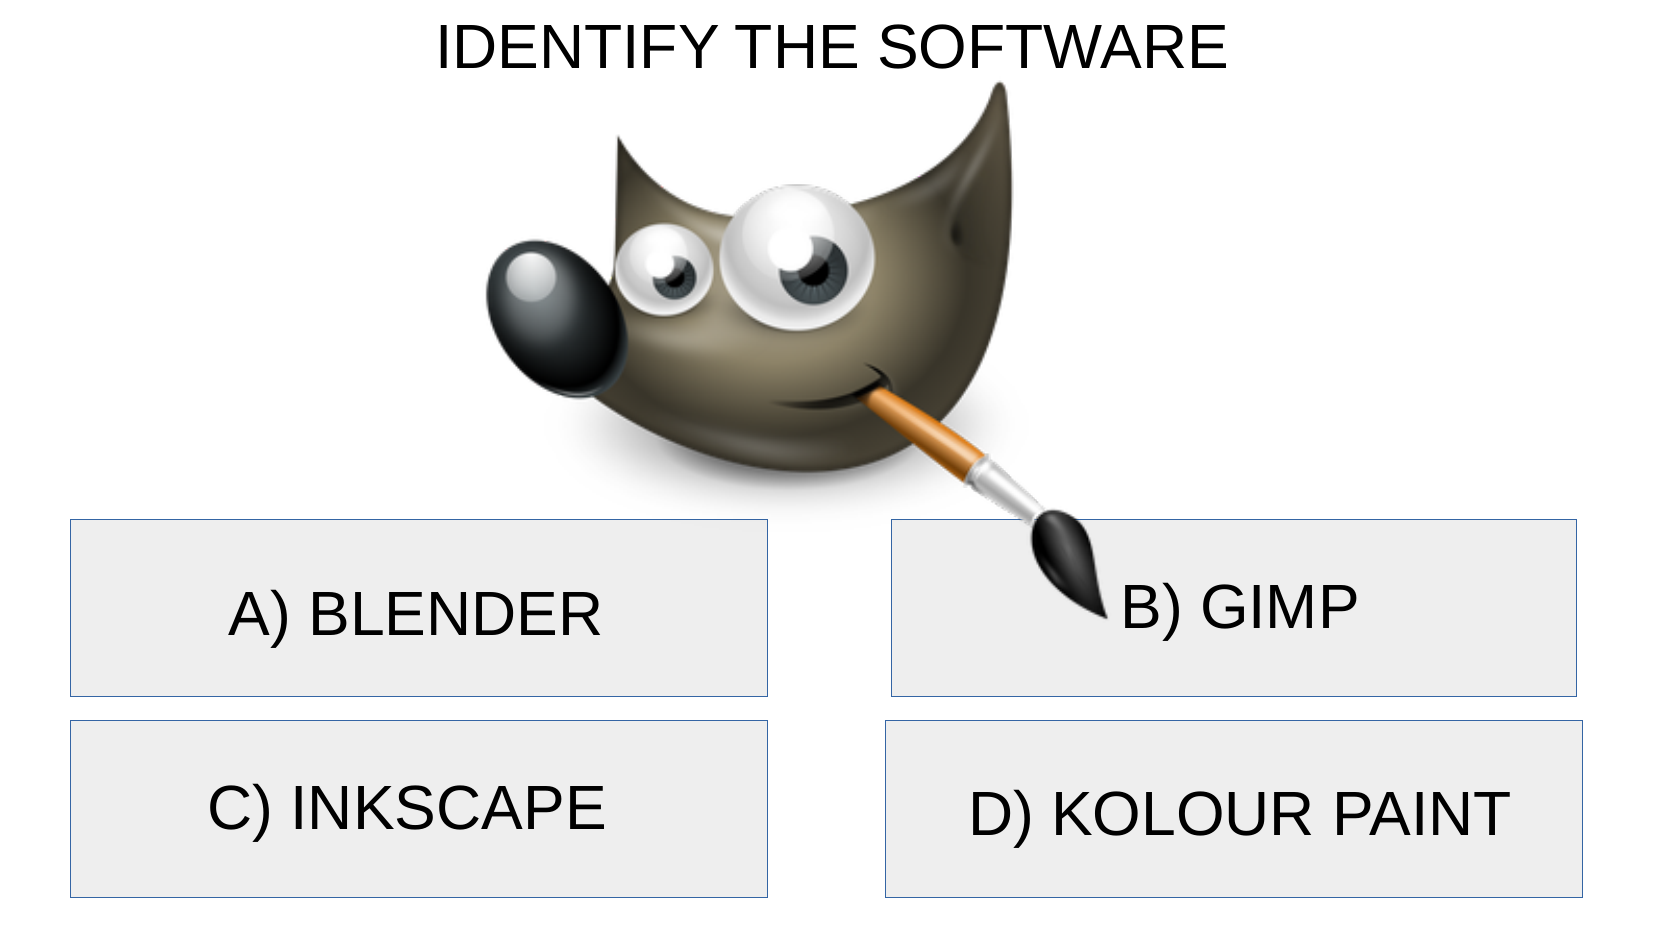

# IDENTIFY THE SOFTWARE
B) GIMP
A) BLENDER
C) INKSCAPE
D) KOLOUR PAINT